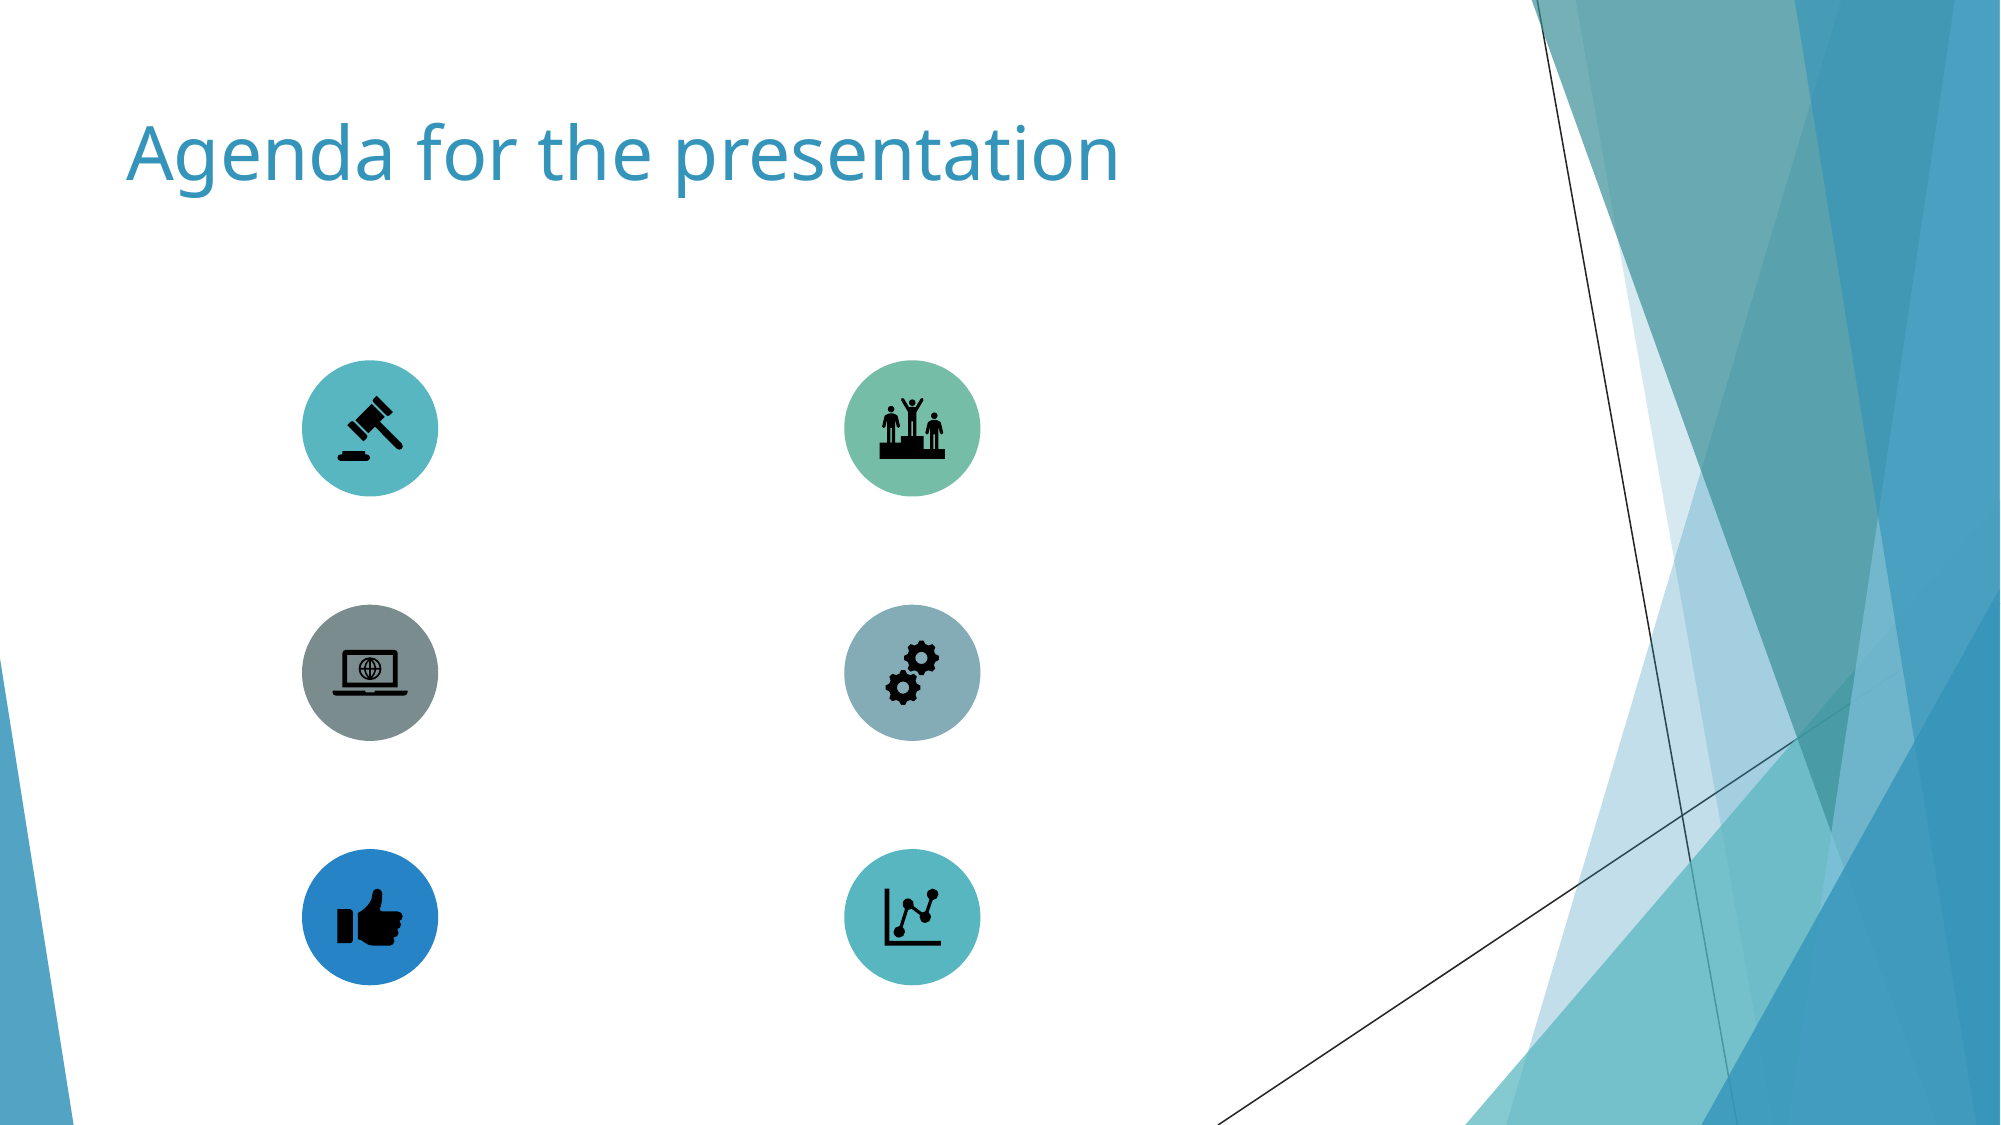

# Agenda for the presentation
Introduction to Use Case
Motivation
Competitive websites
Design Process
Usability Testing
Analysis of the results
3